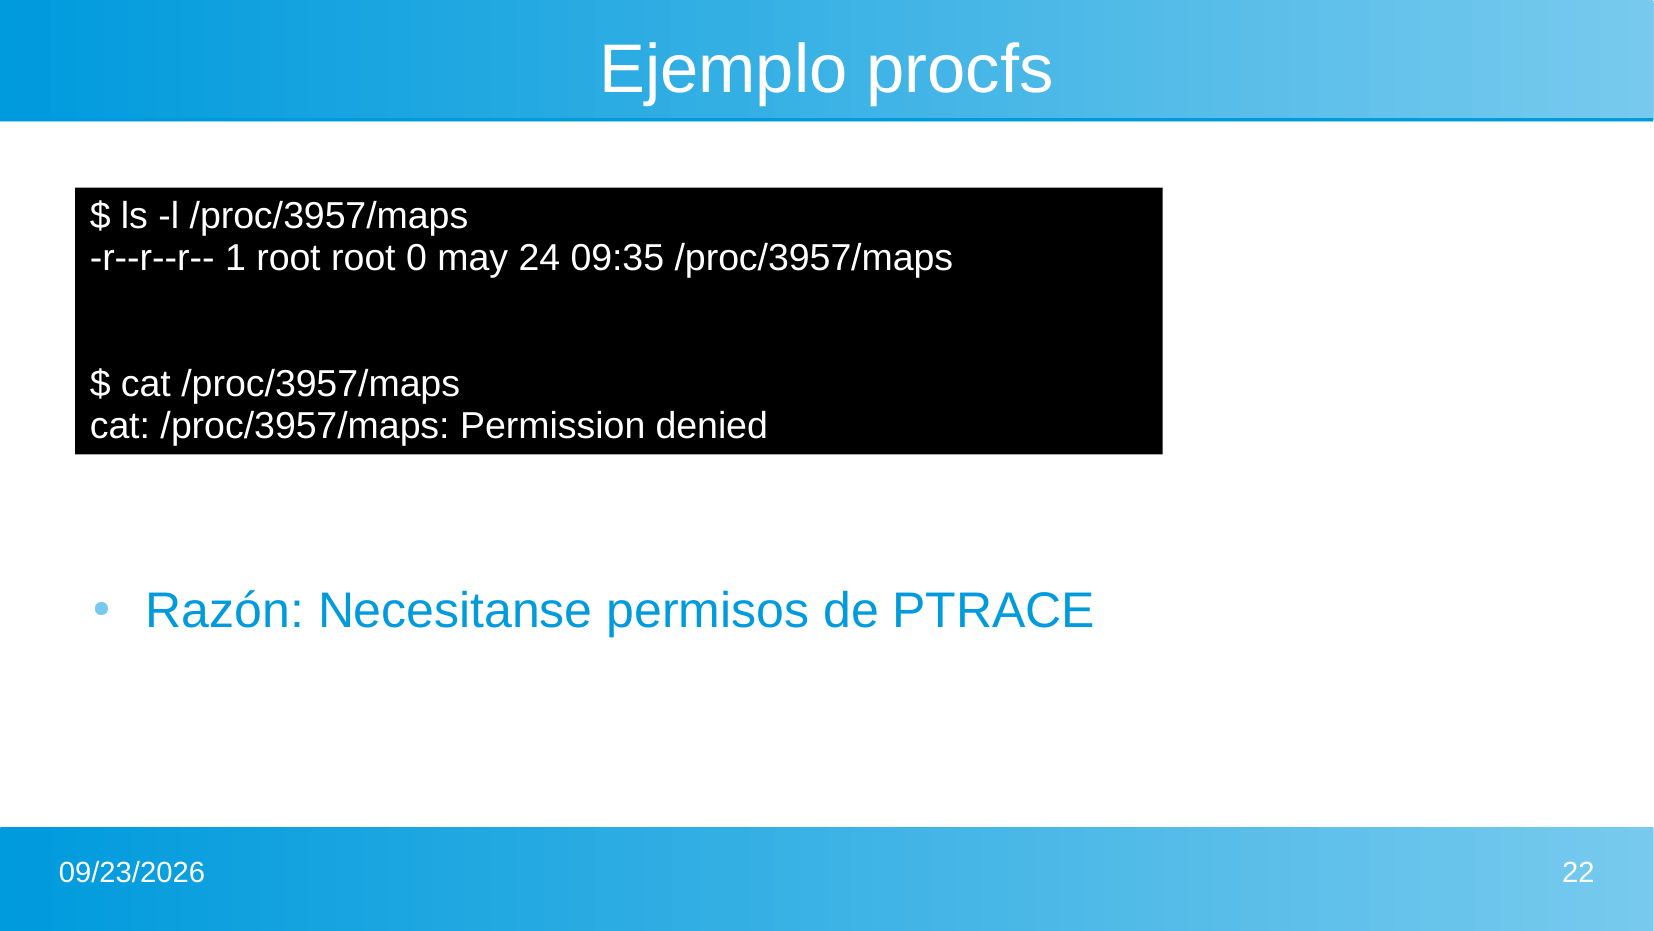

# Ejemplo procfs
$ ls -l /proc/3957/maps
-r--r--r-- 1 root root 0 may 24 09:35 /proc/3957/maps
$ cat /proc/3957/maps
cat: /proc/3957/maps: Permission denied
Razón: Necesitanse permisos de PTRACE
22